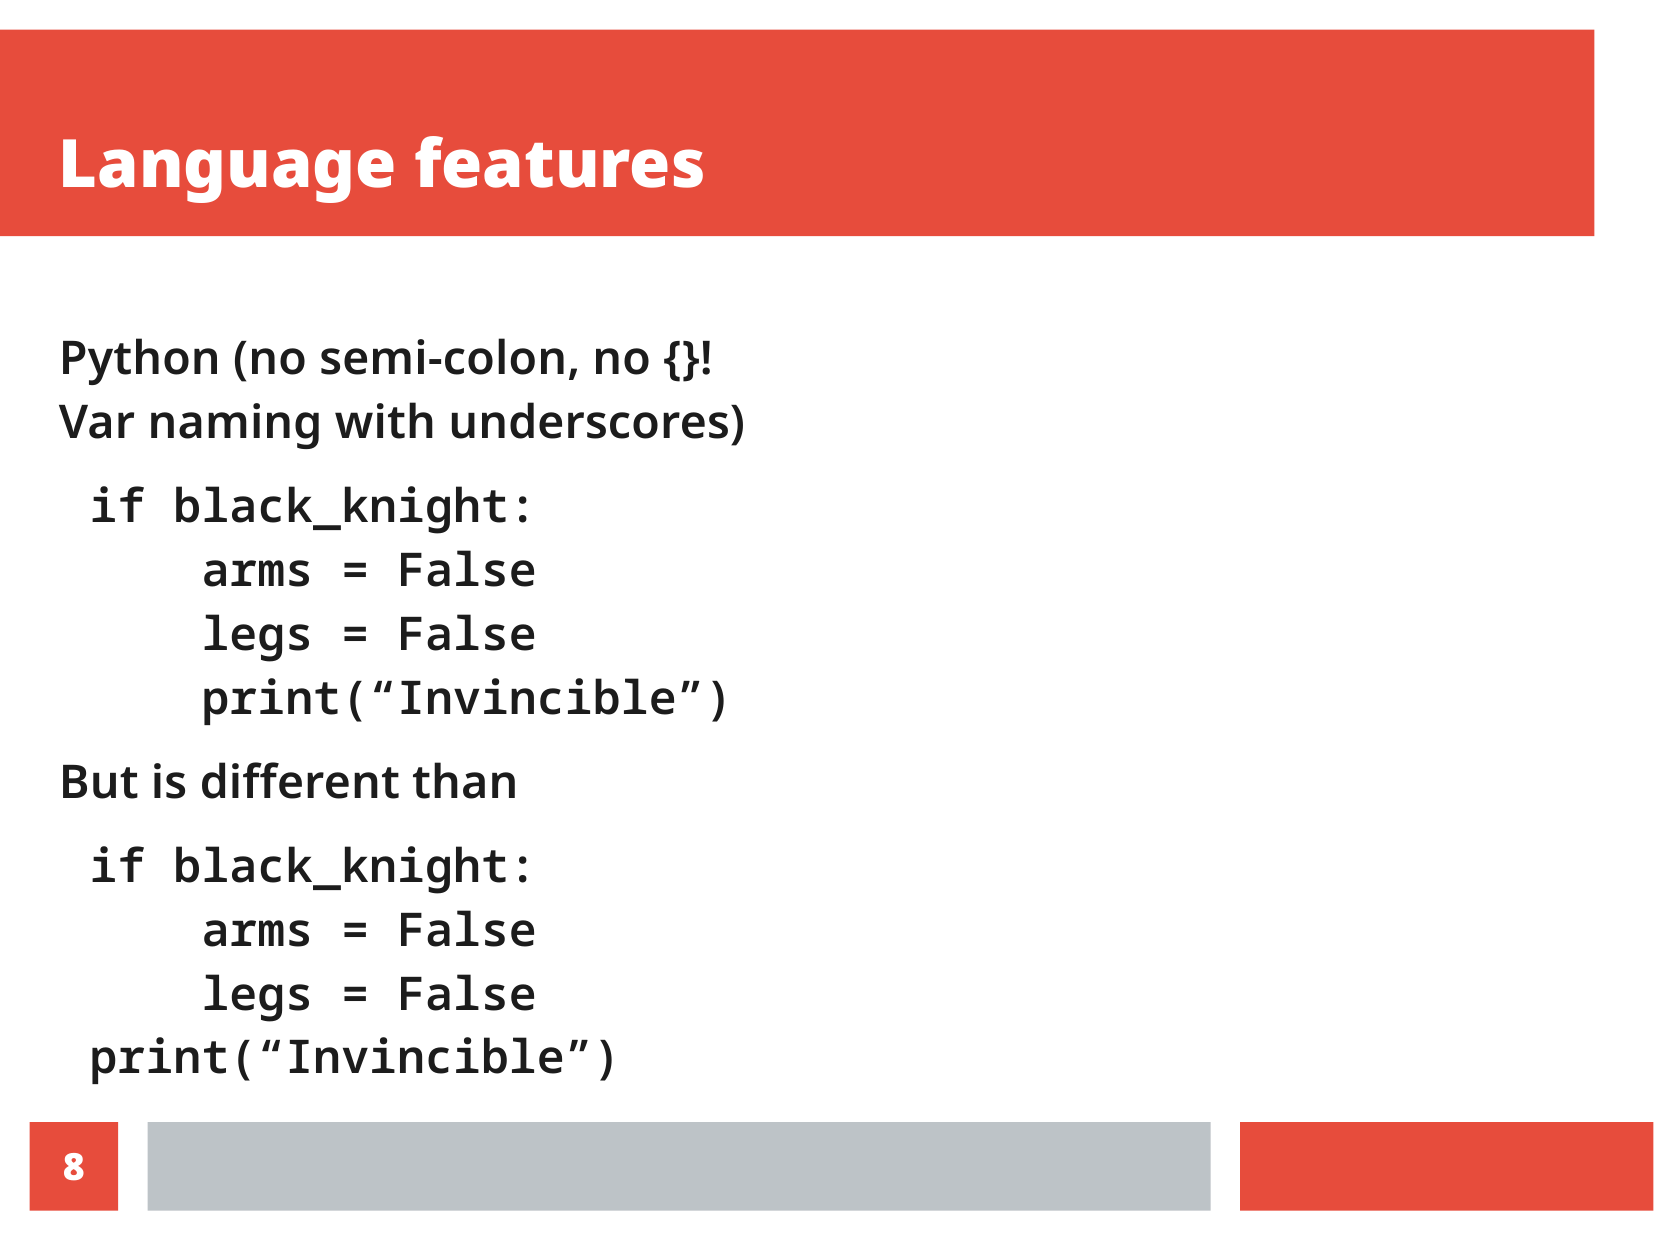

# Language features
Python (no semi-colon, no {}!
Var naming with underscores)
if black_knight:
 arms = False
 legs = False
 print(“Invincible”)
But is different than
if black_knight:
 arms = False
 legs = False
print(“Invincible”)
8